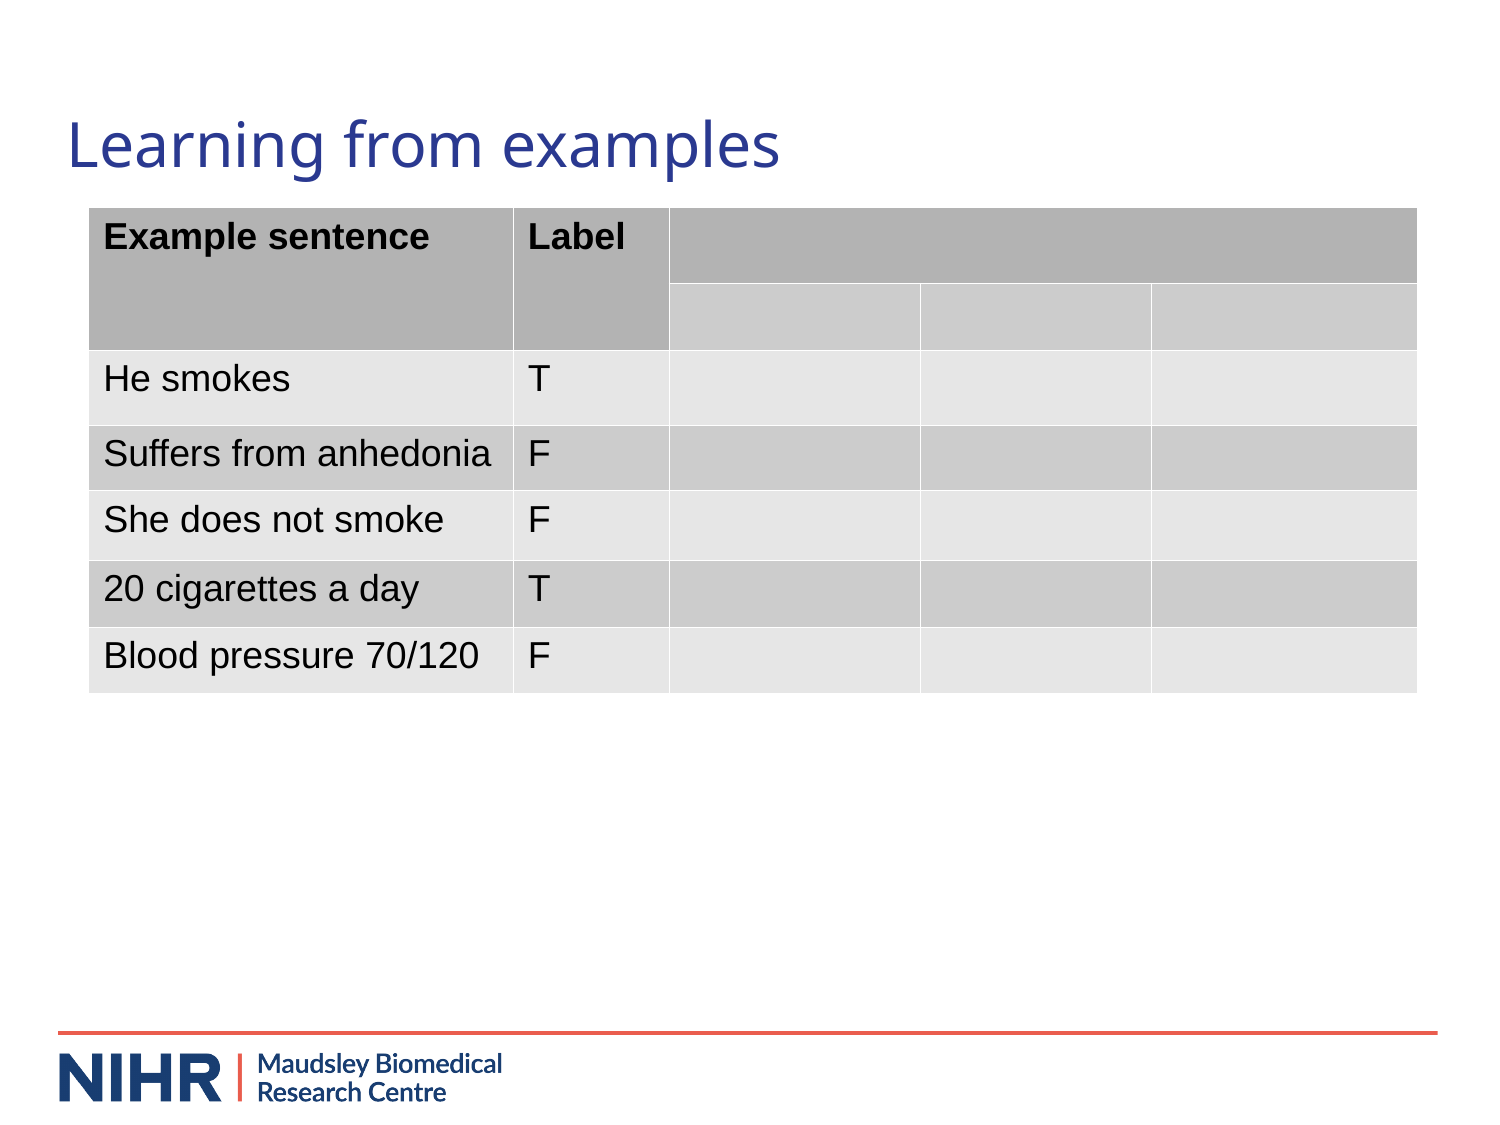

# Learning from examples
| Example sentence | Label | | | |
| --- | --- | --- | --- | --- |
| | | | | |
| He smokes | T | | | |
| Suffers from anhedonia | F | | | |
| She does not smoke | F | | | |
| 20 cigarettes a day | T | | | |
| Blood pressure 70/120 | F | | | |